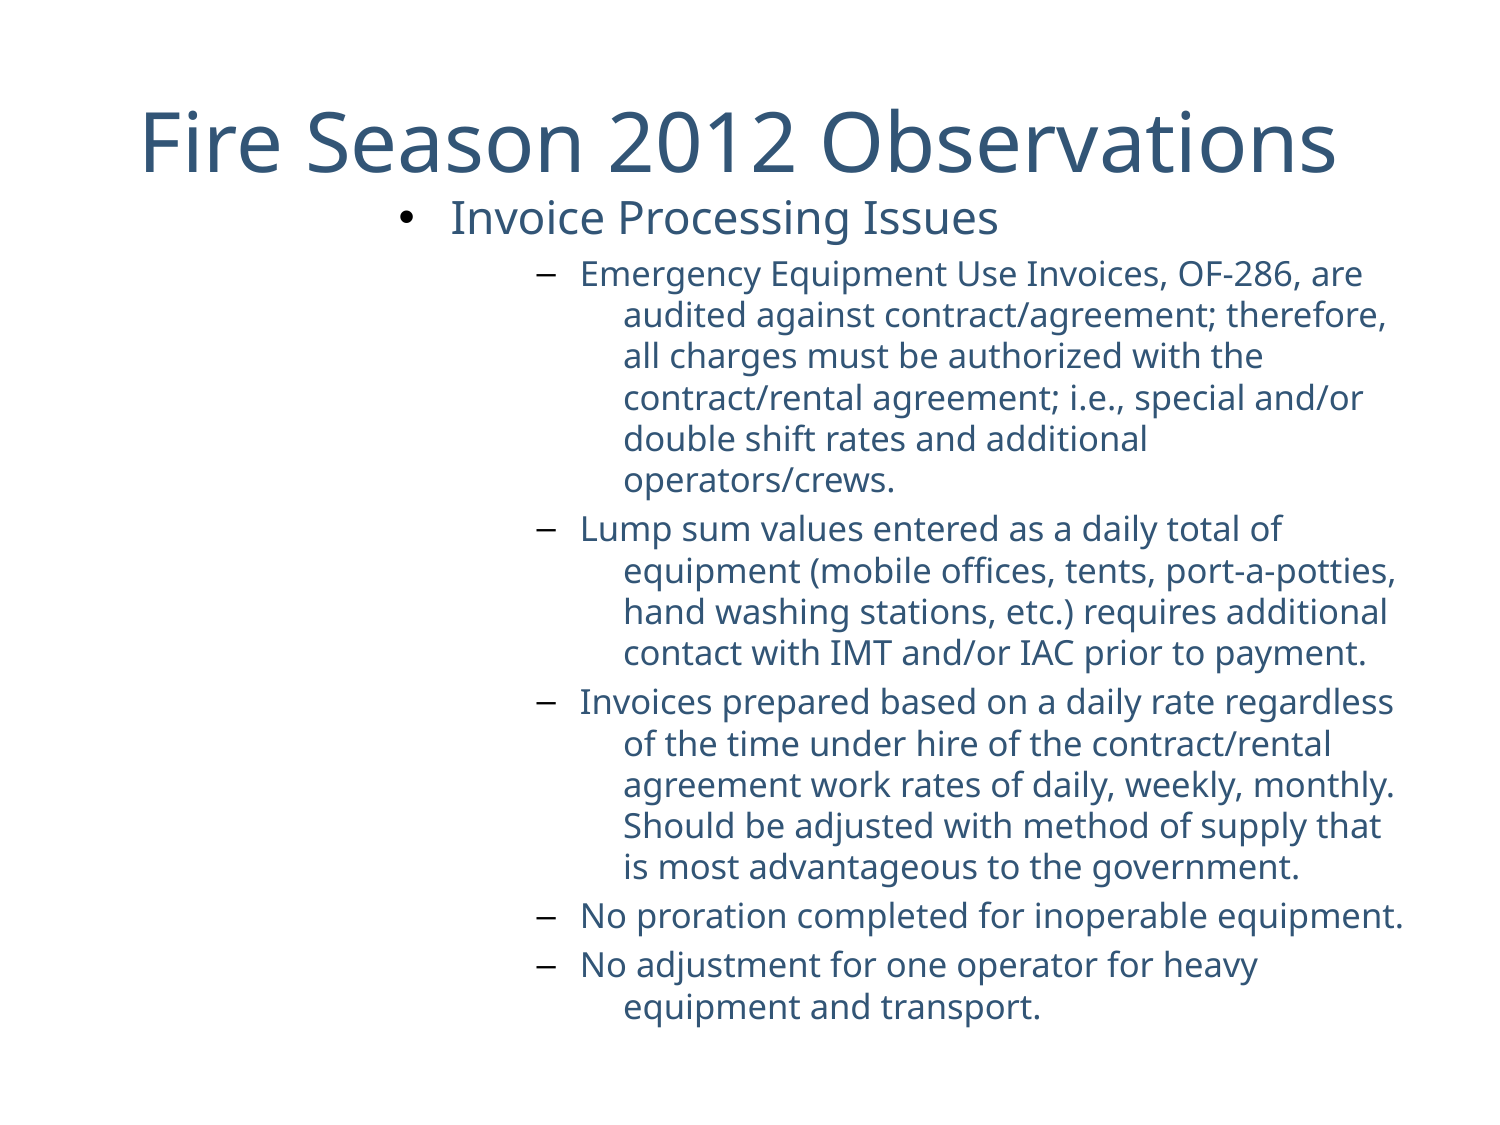

# Fire Season 2012 Observations
Invoice Processing Issues
Emergency Equipment Use Invoices, OF-286, are audited against contract/agreement; therefore, all charges must be authorized with the contract/rental agreement; i.e., special and/or double shift rates and additional operators/crews.
Lump sum values entered as a daily total of equipment (mobile offices, tents, port-a-potties, hand washing stations, etc.) requires additional contact with IMT and/or IAC prior to payment.
Invoices prepared based on a daily rate regardless of the time under hire of the contract/rental agreement work rates of daily, weekly, monthly. Should be adjusted with method of supply that is most advantageous to the government.
No proration completed for inoperable equipment.
No adjustment for one operator for heavy equipment and transport.